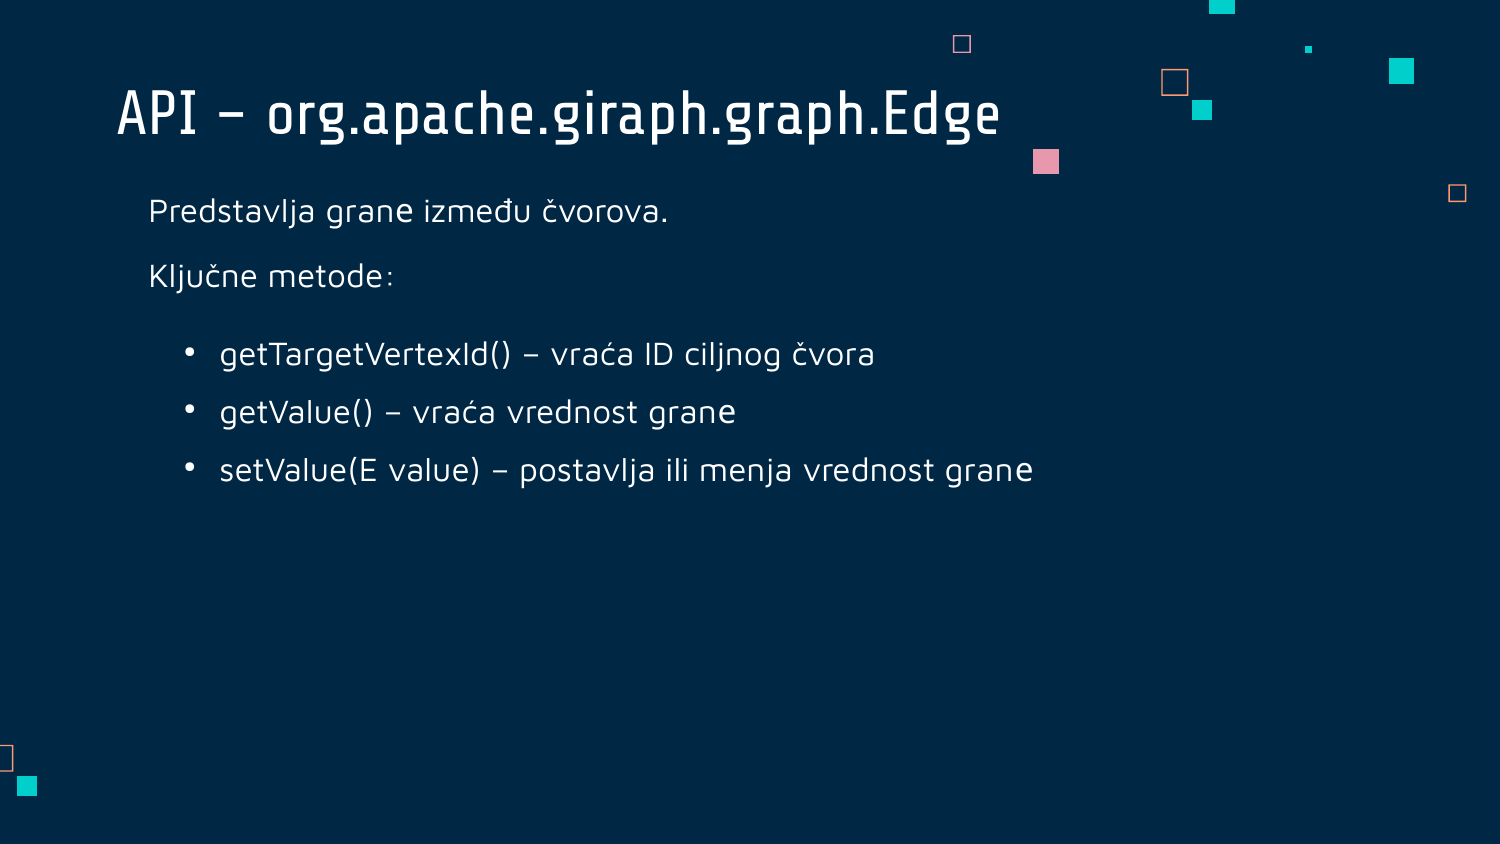

API – org.apache.giraph.graph.Edge
# Predstavlja granе između čvorova.
Ključne metode:
getTargetVertexId() – vraća ID ciljnog čvora
getValue() – vraća vrednost granе
setValue(E value) – postavlja ili menja vrednost granе